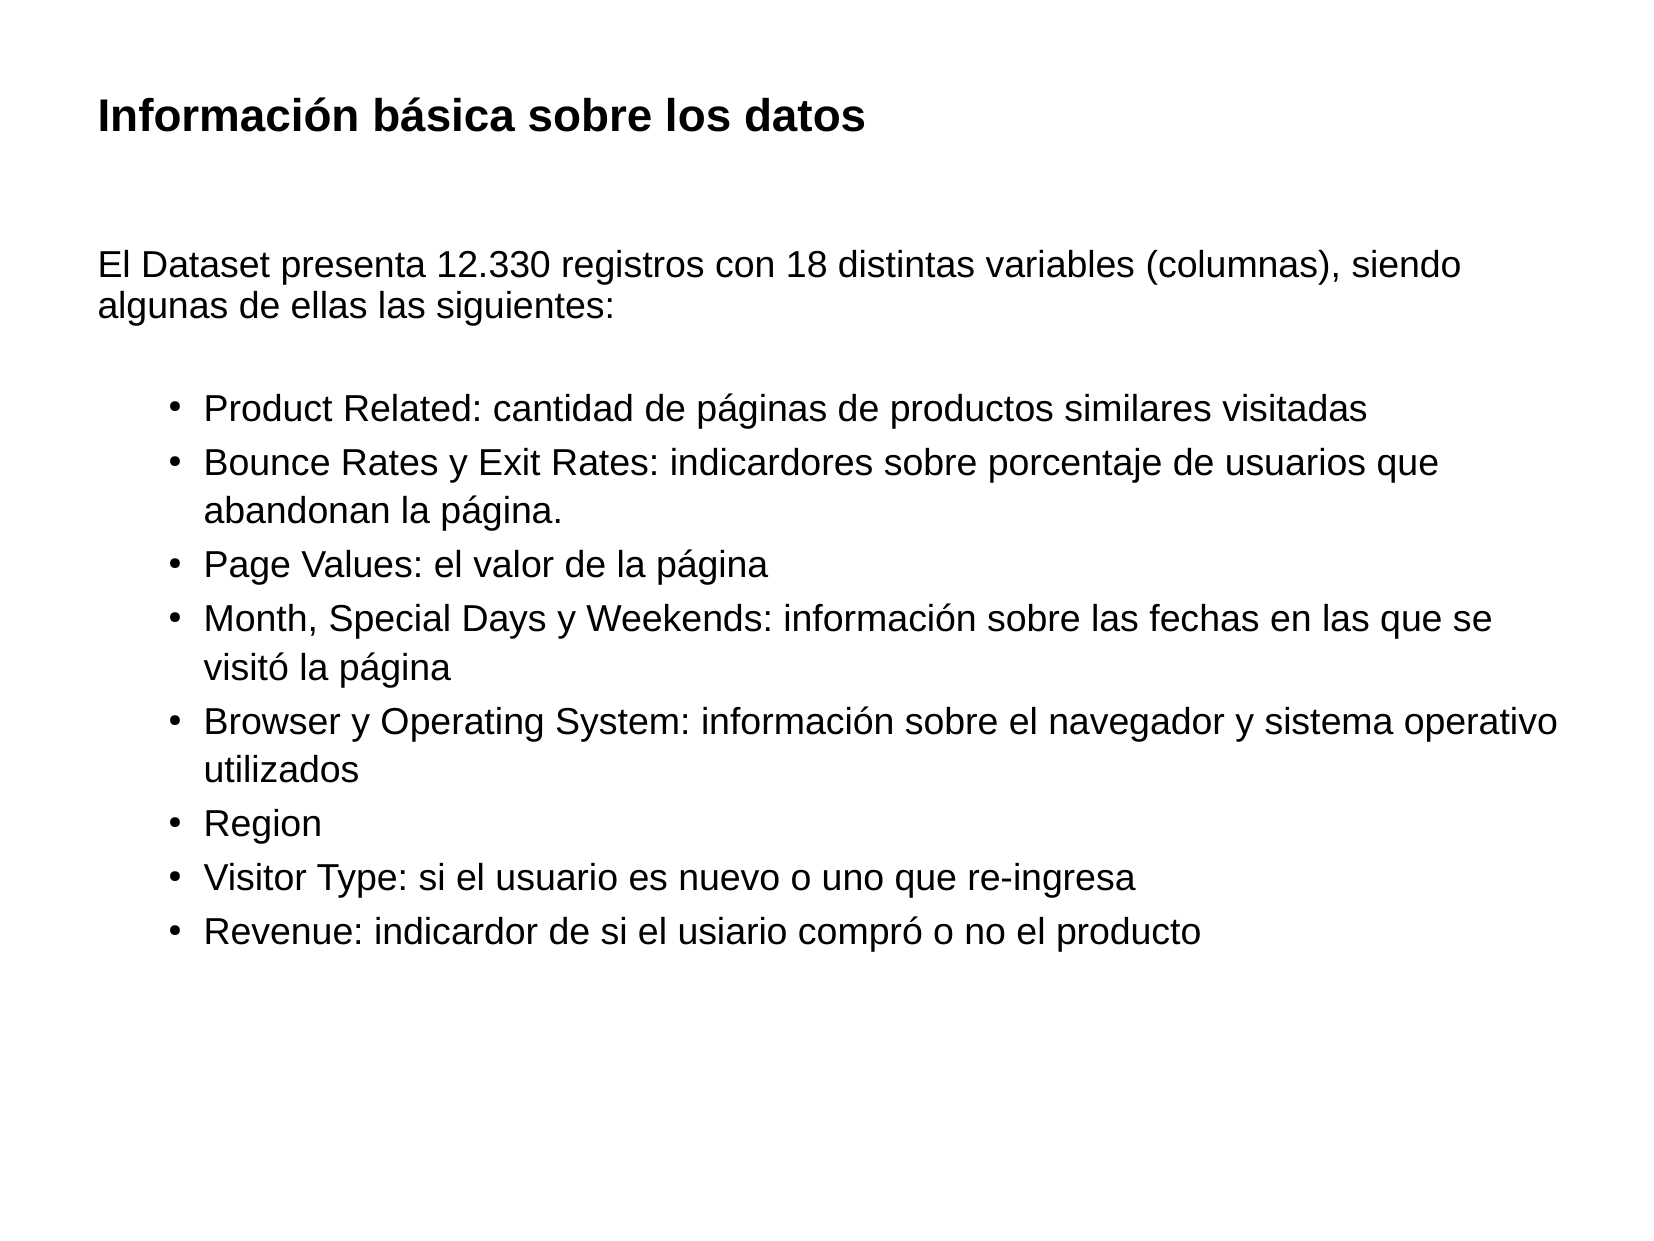

Información básica sobre los datos
El Dataset presenta 12.330 registros con 18 distintas variables (columnas), siendo algunas de ellas las siguientes:
Product Related: cantidad de páginas de productos similares visitadas
Bounce Rates y Exit Rates: indicardores sobre porcentaje de usuarios que abandonan la página.
Page Values: el valor de la página
Month, Special Days y Weekends: información sobre las fechas en las que se visitó la página
Browser y Operating System: información sobre el navegador y sistema operativo utilizados
Region
Visitor Type: si el usuario es nuevo o uno que re-ingresa
Revenue: indicardor de si el usiario compró o no el producto